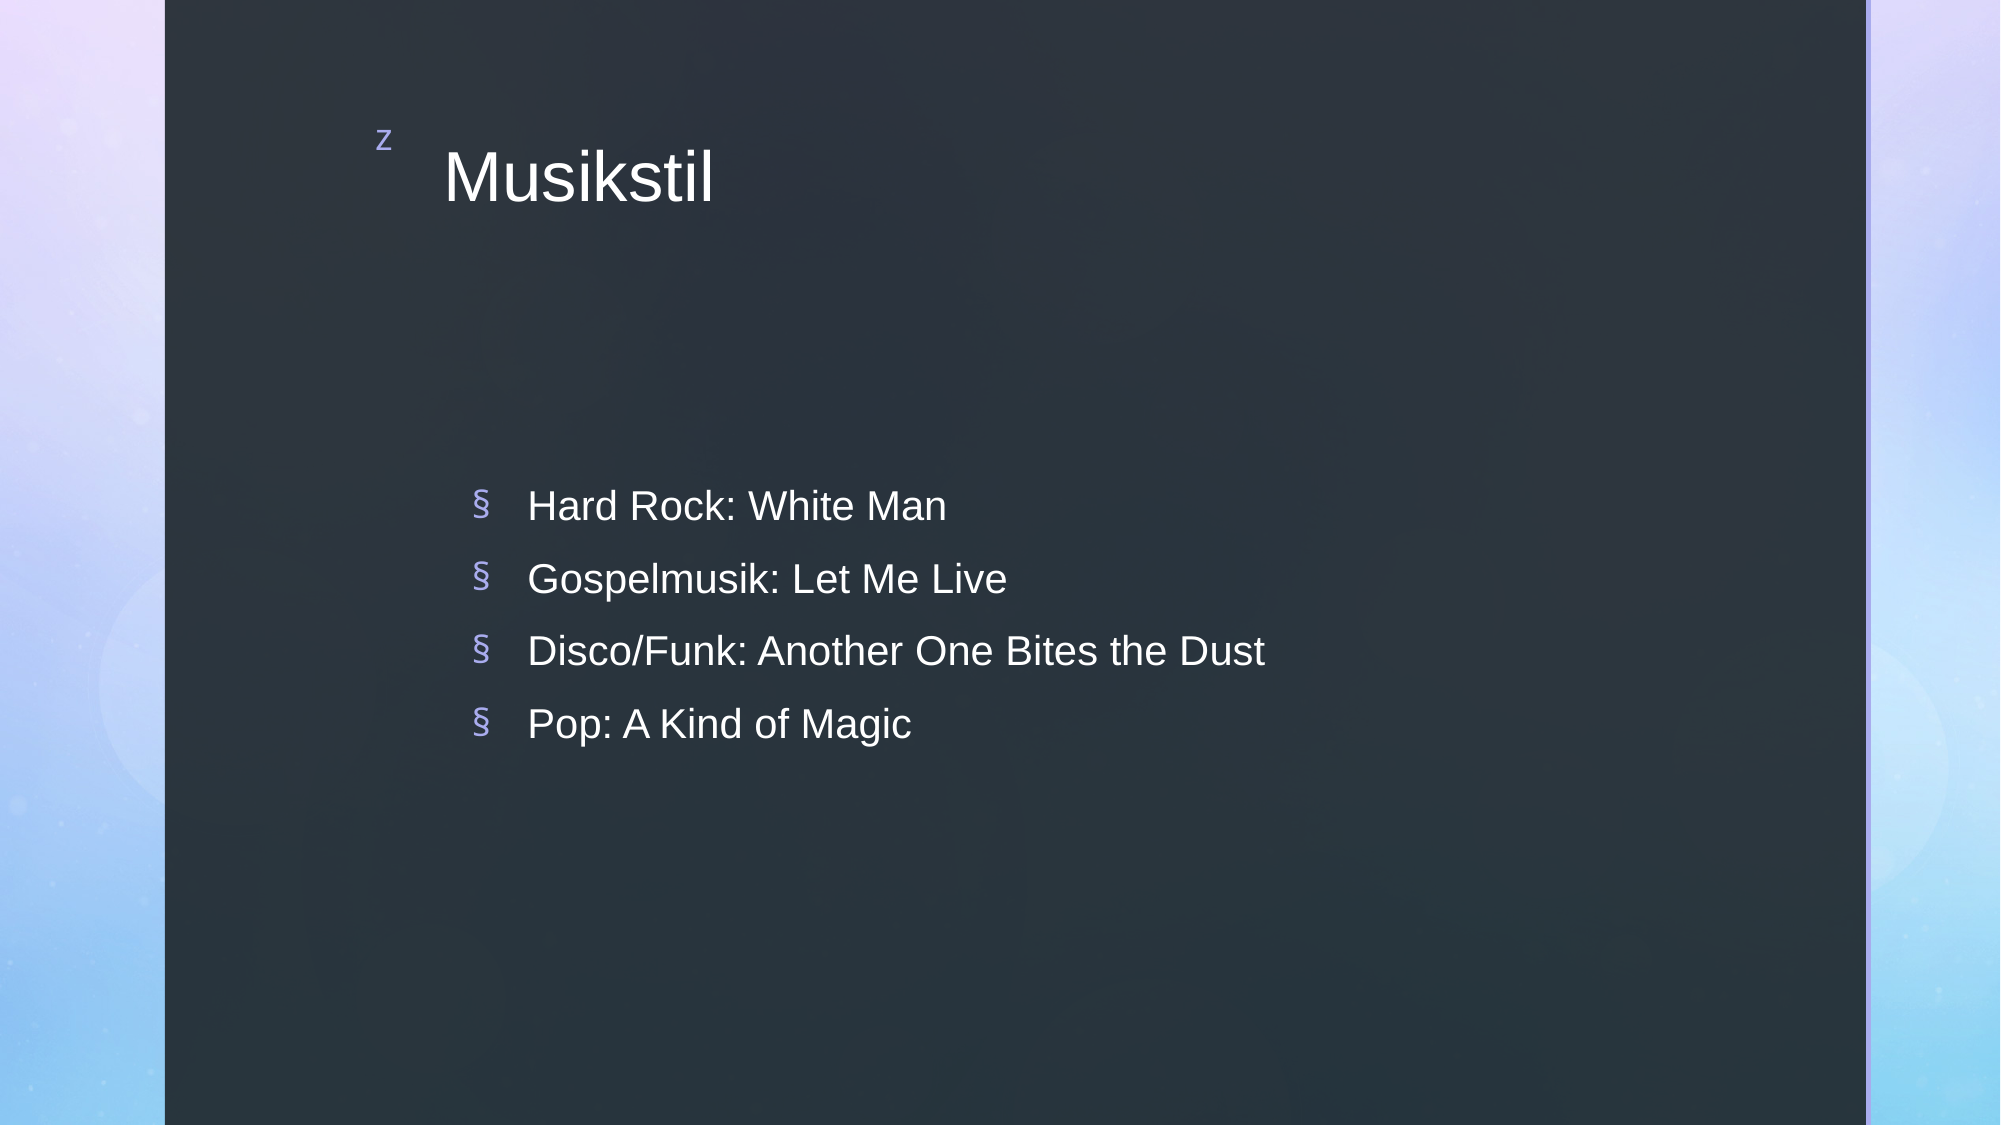

# Musikstil
Hard Rock: White Man
Gospelmusik: Let Me Live
Disco/Funk: Another One Bites the Dust
Pop: A Kind of Magic